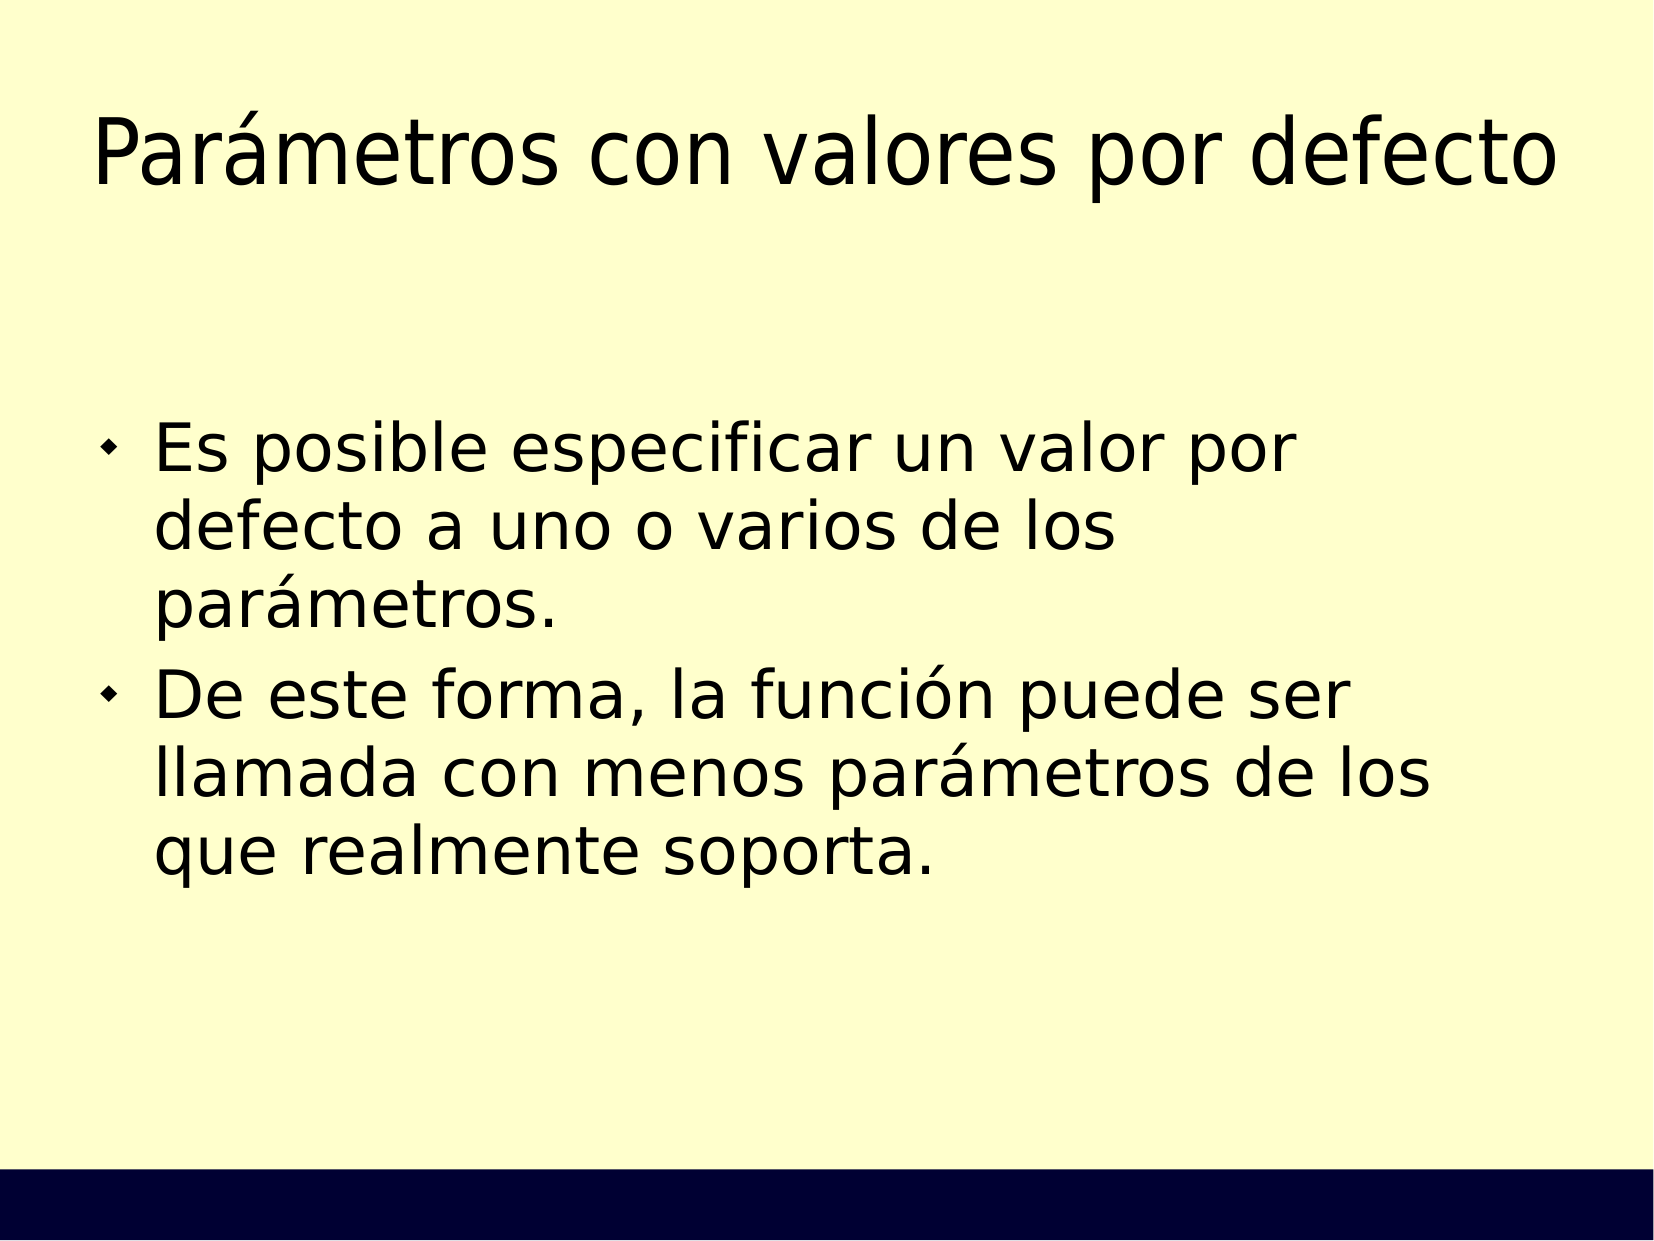

# Parámetros con valores por defecto
Es posible especificar un valor por defecto a uno o varios de los parámetros.
De este forma, la función puede ser llamada con menos parámetros de los que realmente soporta.